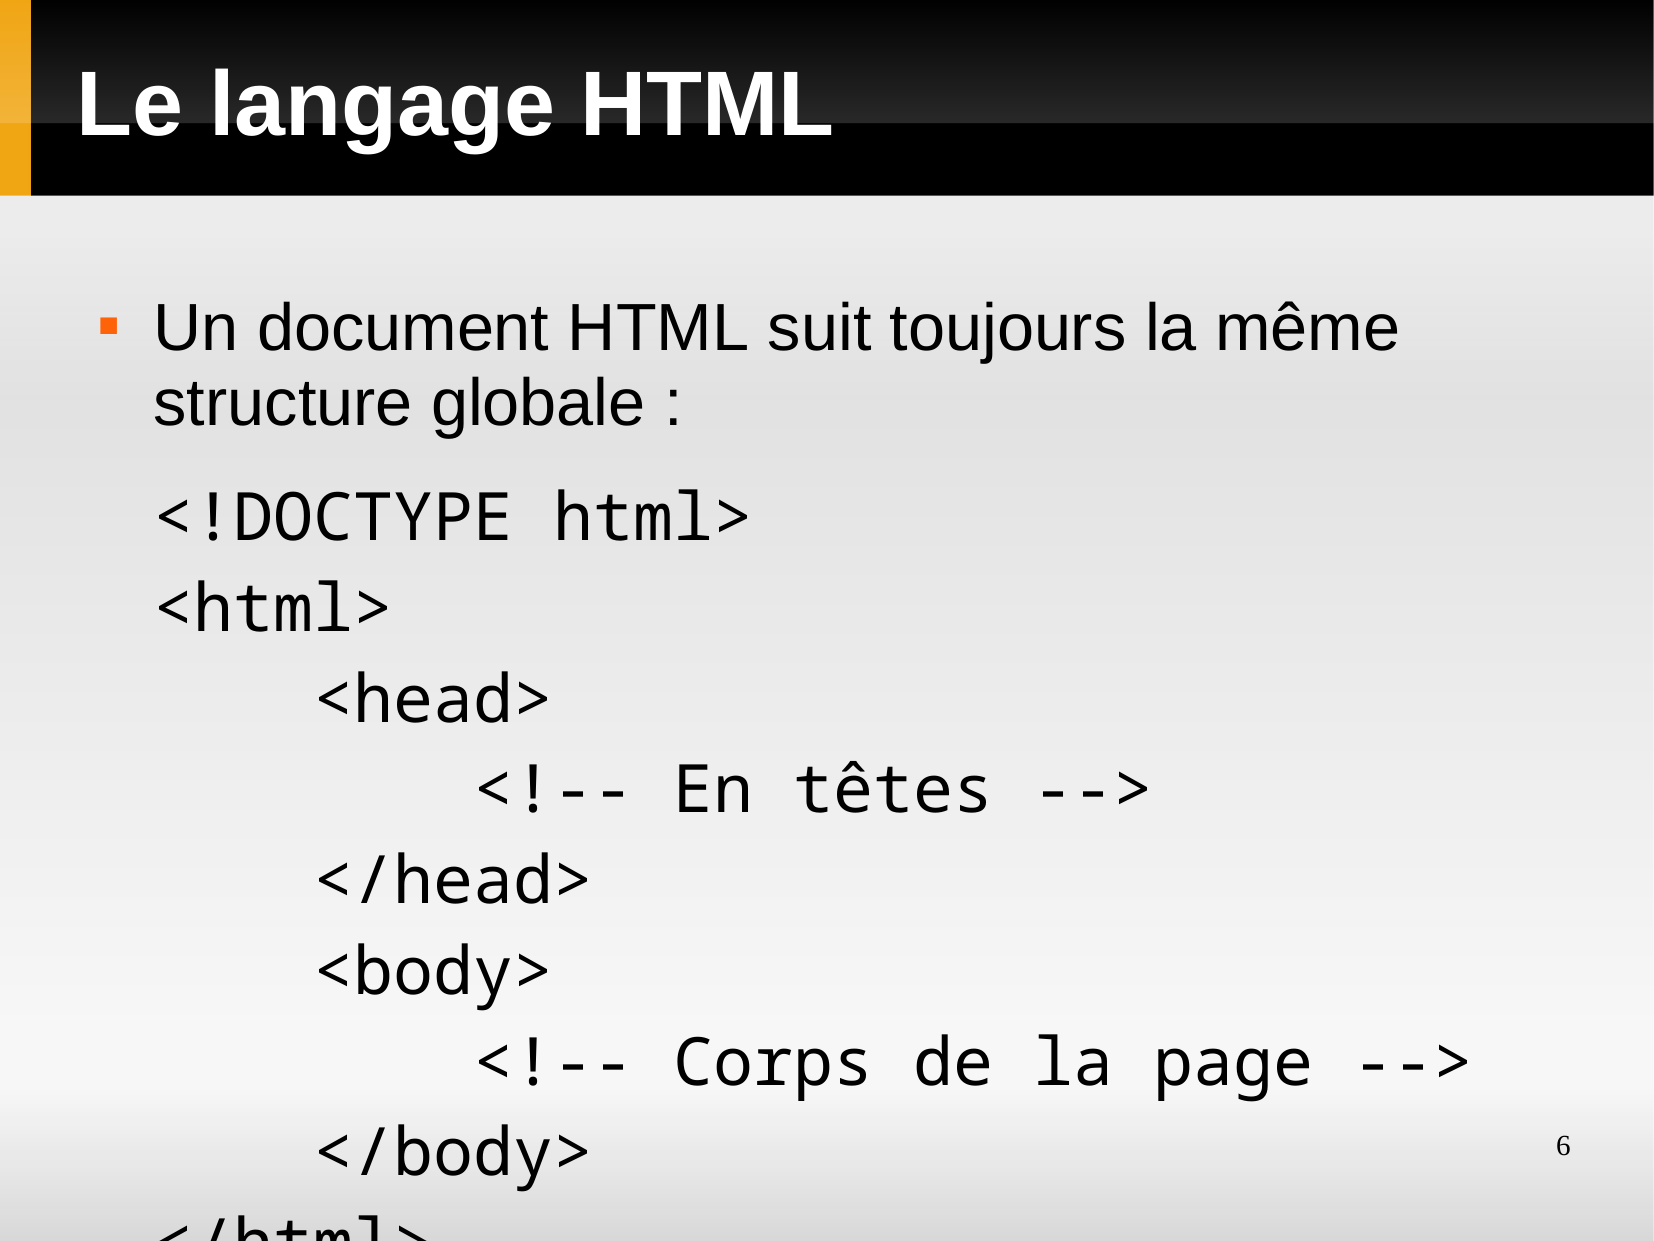

# Le langage HTML
Un document HTML suit toujours la même structure globale :
<!DOCTYPE html>
<html>
 <head>
 <!-- En têtes -->
 </head>
 <body>
 <!-- Corps de la page -->
 </body>
</html>
6